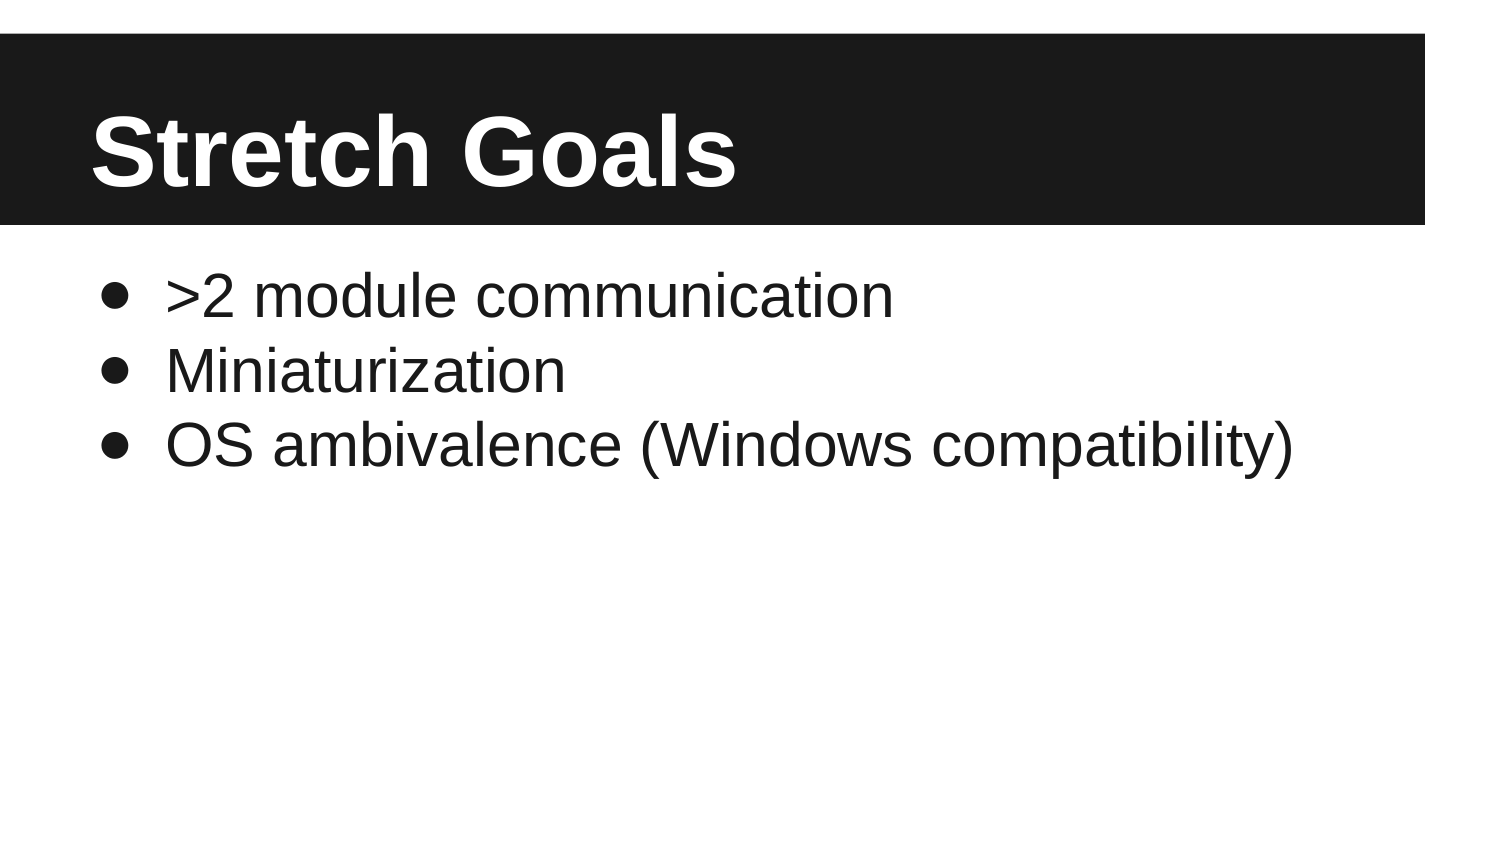

# Stretch Goals
>2 module communication
Miniaturization
OS ambivalence (Windows compatibility)